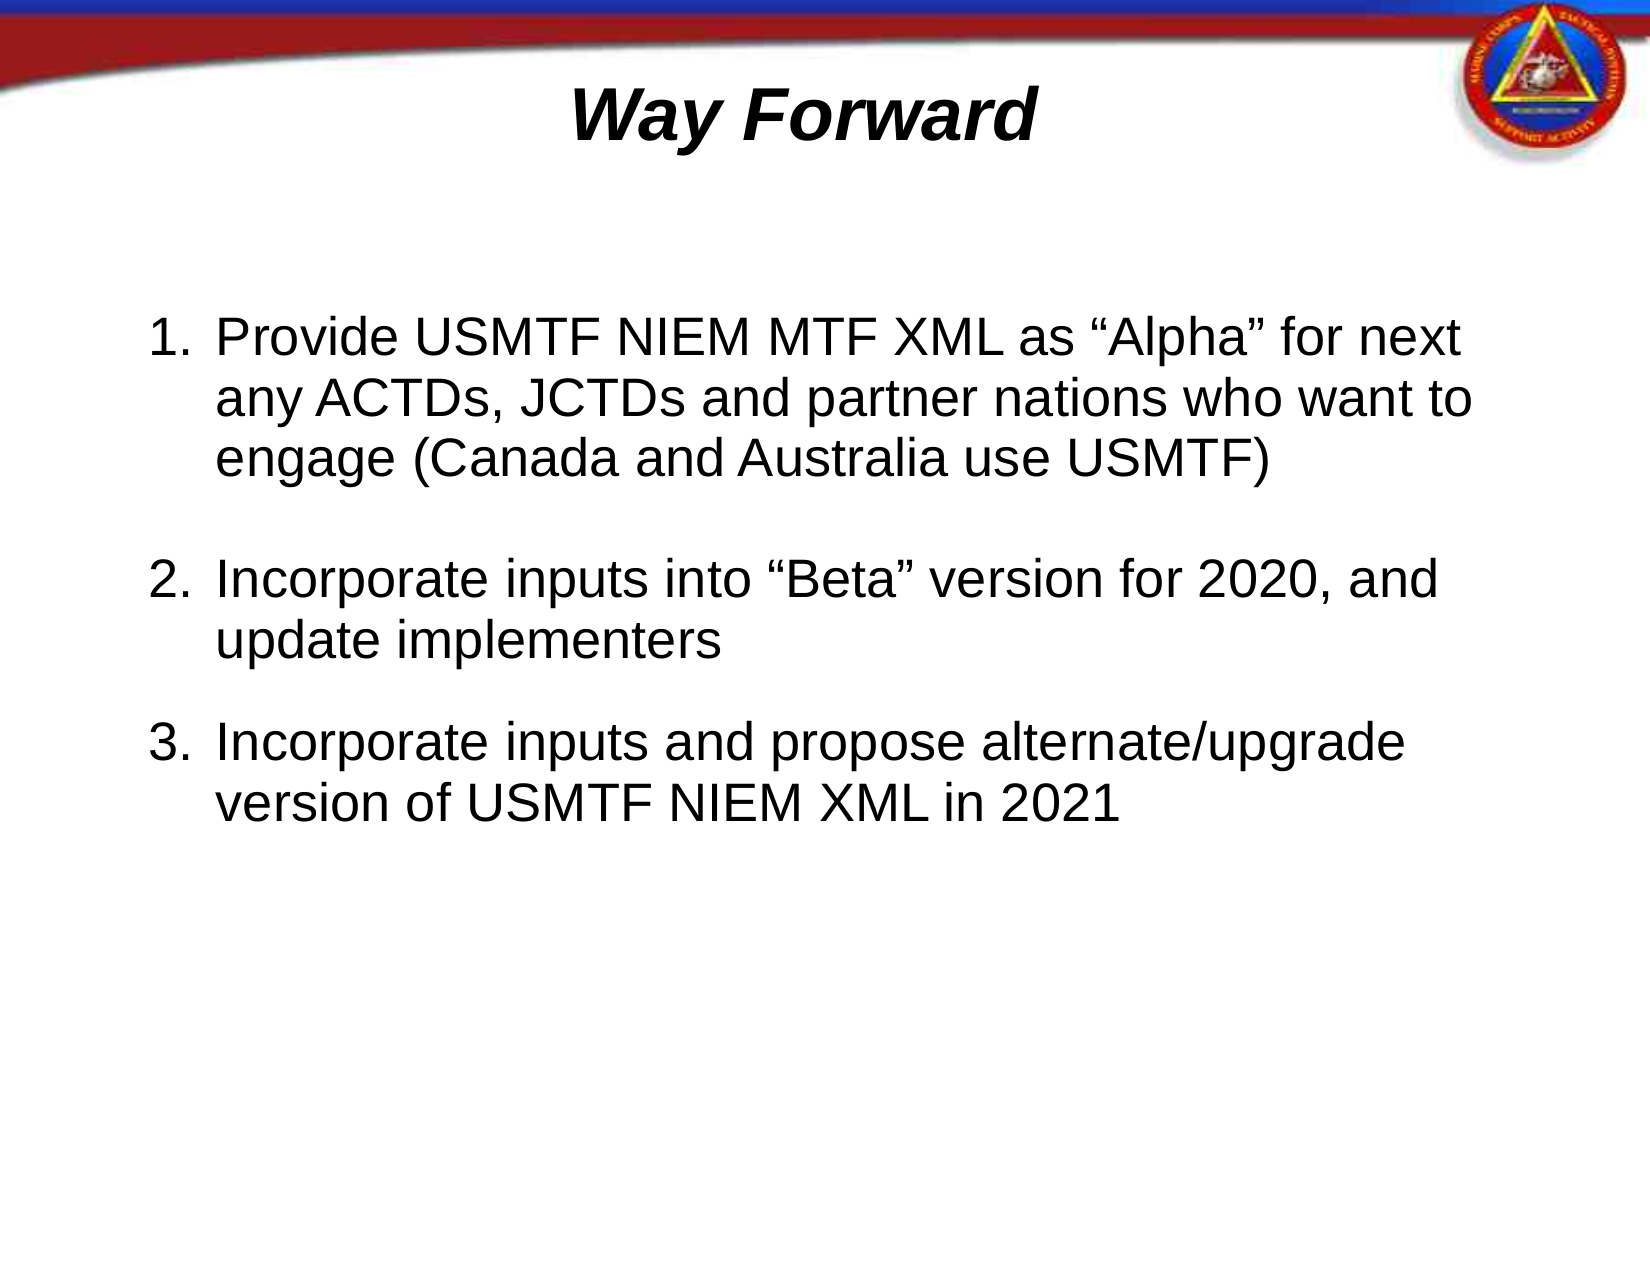

Way Forward
Provide USMTF NIEM MTF XML as “Alpha” for next any ACTDs, JCTDs and partner nations who want to engage (Canada and Australia use USMTF)
Incorporate inputs into “Beta” version for 2020, and update implementers
Incorporate inputs and propose alternate/upgrade version of USMTF NIEM XML in 2021